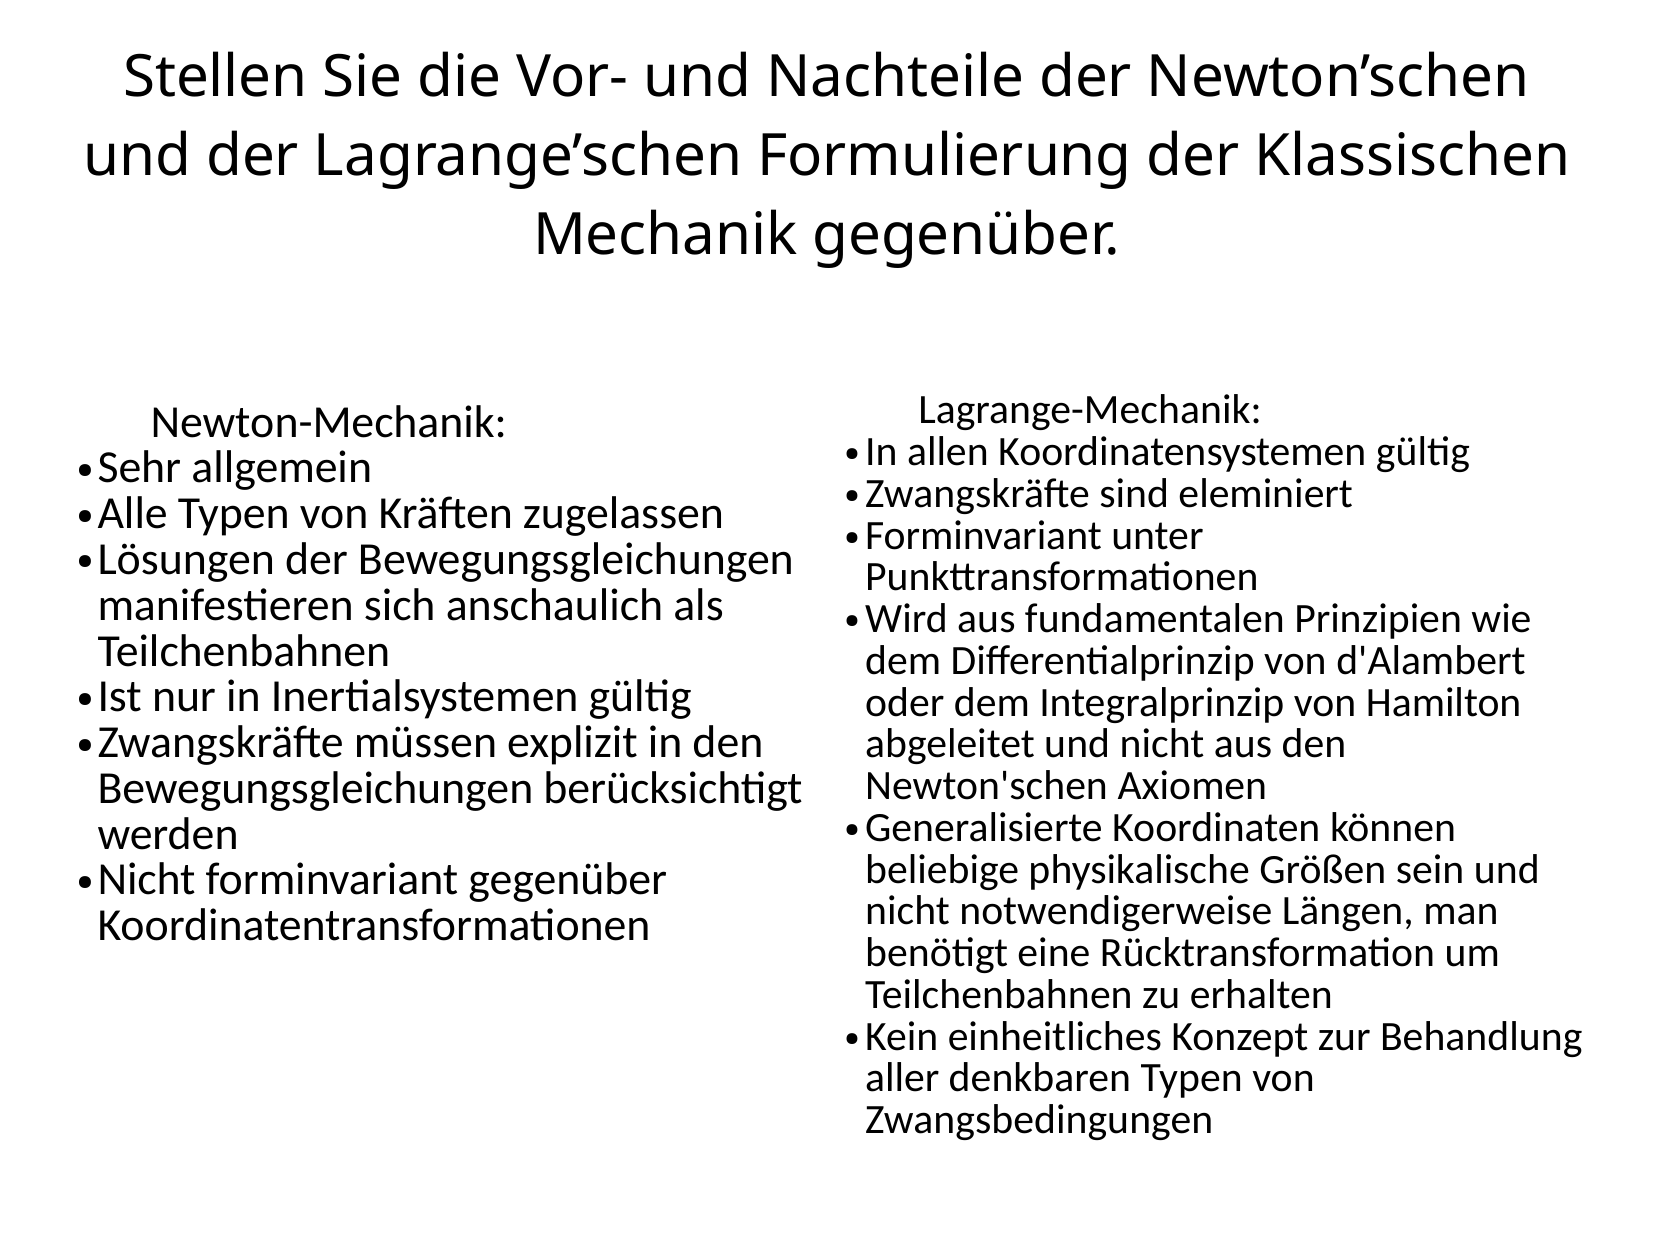

# Stellen Sie die Vor- und Nachteile der Newton’schen und der Lagrange’schen Formulierung der Klassischen Mechanik gegenüber.
	Lagrange-Mechanik:
In allen Koordinatensystemen gültig
Zwangskräfte sind eleminiert
Forminvariant unter Punkttransformationen
Wird aus fundamentalen Prinzipien wie dem Differentialprinzip von d'Alambert oder dem Integralprinzip von Hamilton abgeleitet und nicht aus den Newton'schen Axiomen
Generalisierte Koordinaten können beliebige physikalische Größen sein und nicht notwendigerweise Längen, man benötigt eine Rücktransformation um Teilchenbahnen zu erhalten
Kein einheitliches Konzept zur Behandlung aller denkbaren Typen von Zwangsbedingungen
	Newton-Mechanik:
Sehr allgemein
Alle Typen von Kräften zugelassen
Lösungen der Bewegungsgleichungen manifestieren sich anschaulich als Teilchenbahnen
Ist nur in Inertialsystemen gültig
Zwangskräfte müssen explizit in den Bewegungsgleichungen berücksichtigt werden
Nicht forminvariant gegenüber Koordinatentransformationen